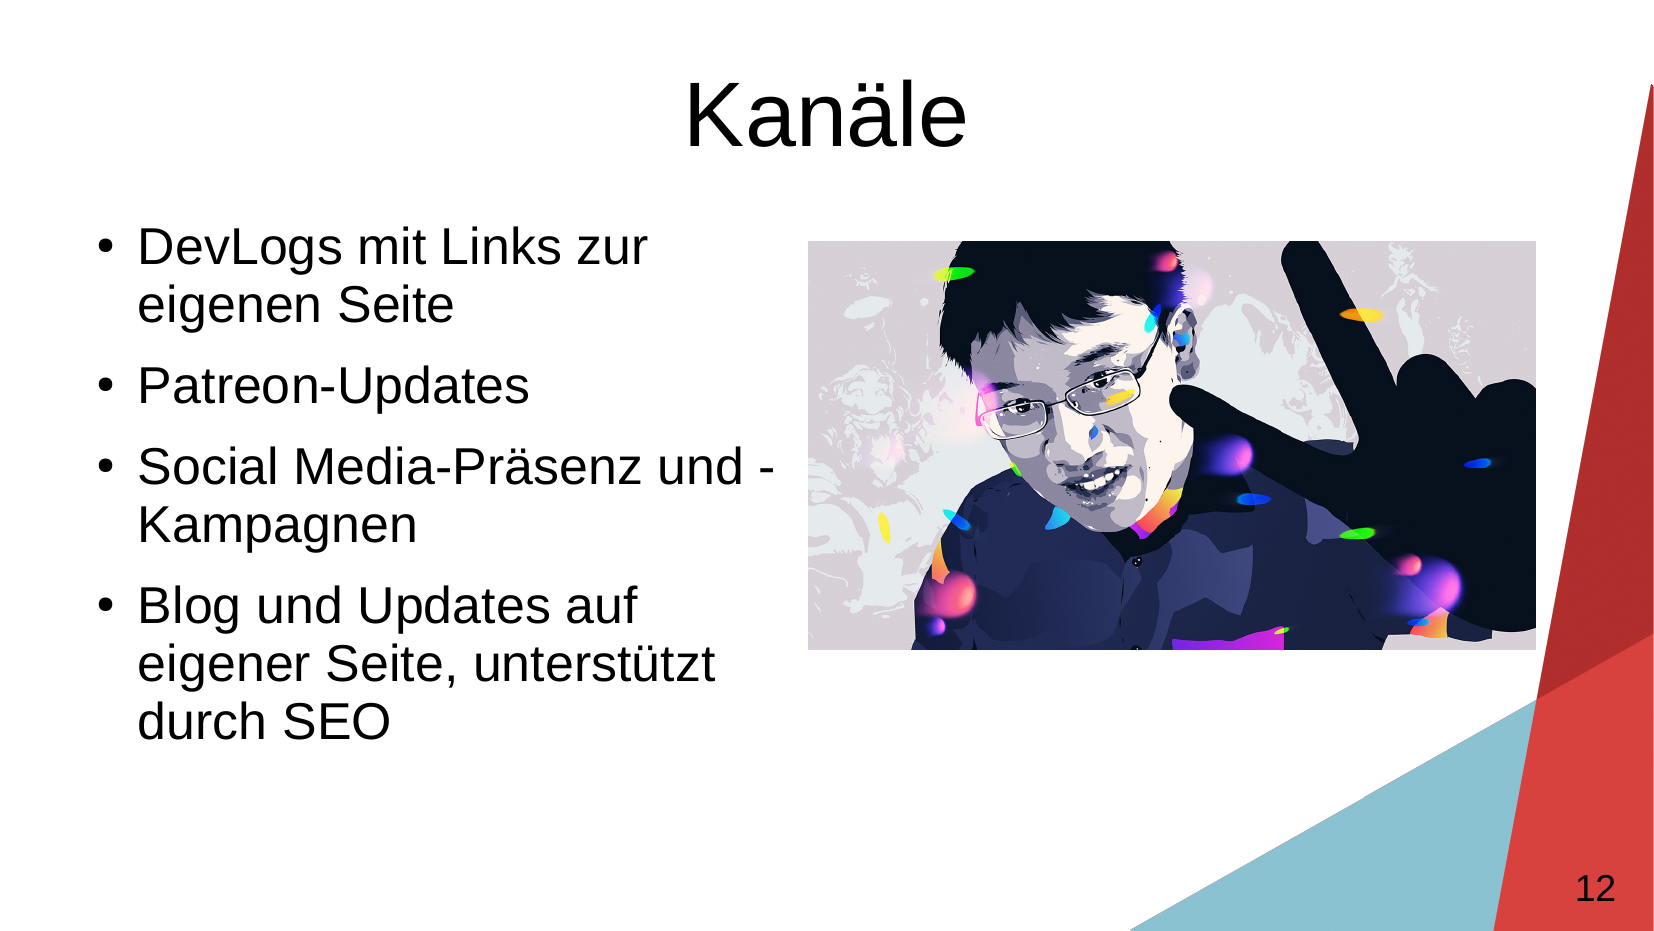

# Kanäle
DevLogs mit Links zur eigenen Seite
Patreon-Updates
Social Media-Präsenz und -Kampagnen
Blog und Updates auf eigener Seite, unterstützt durch SEO